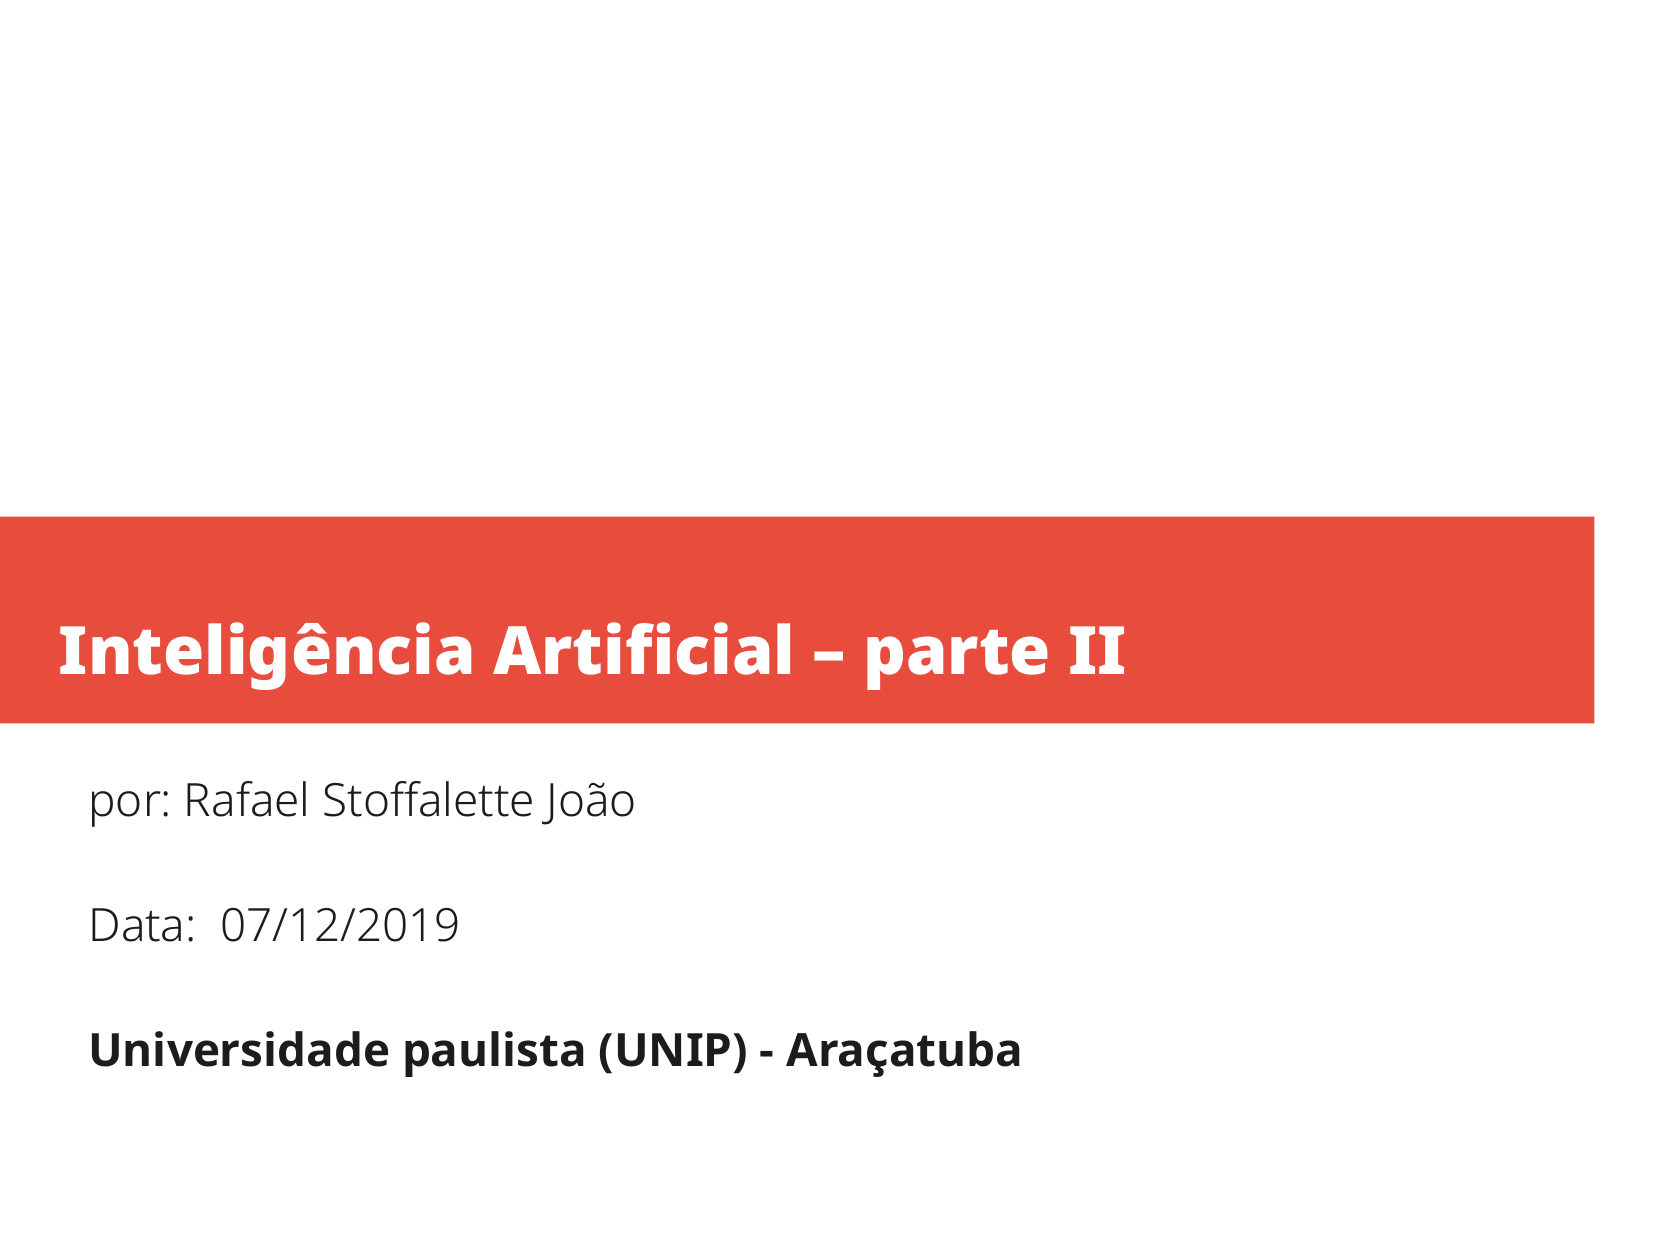

# Inteligência Artificial – parte II
por: Rafael Stoffalette João
Data: 07/12/2019
Universidade paulista (UNIP) - Araçatuba